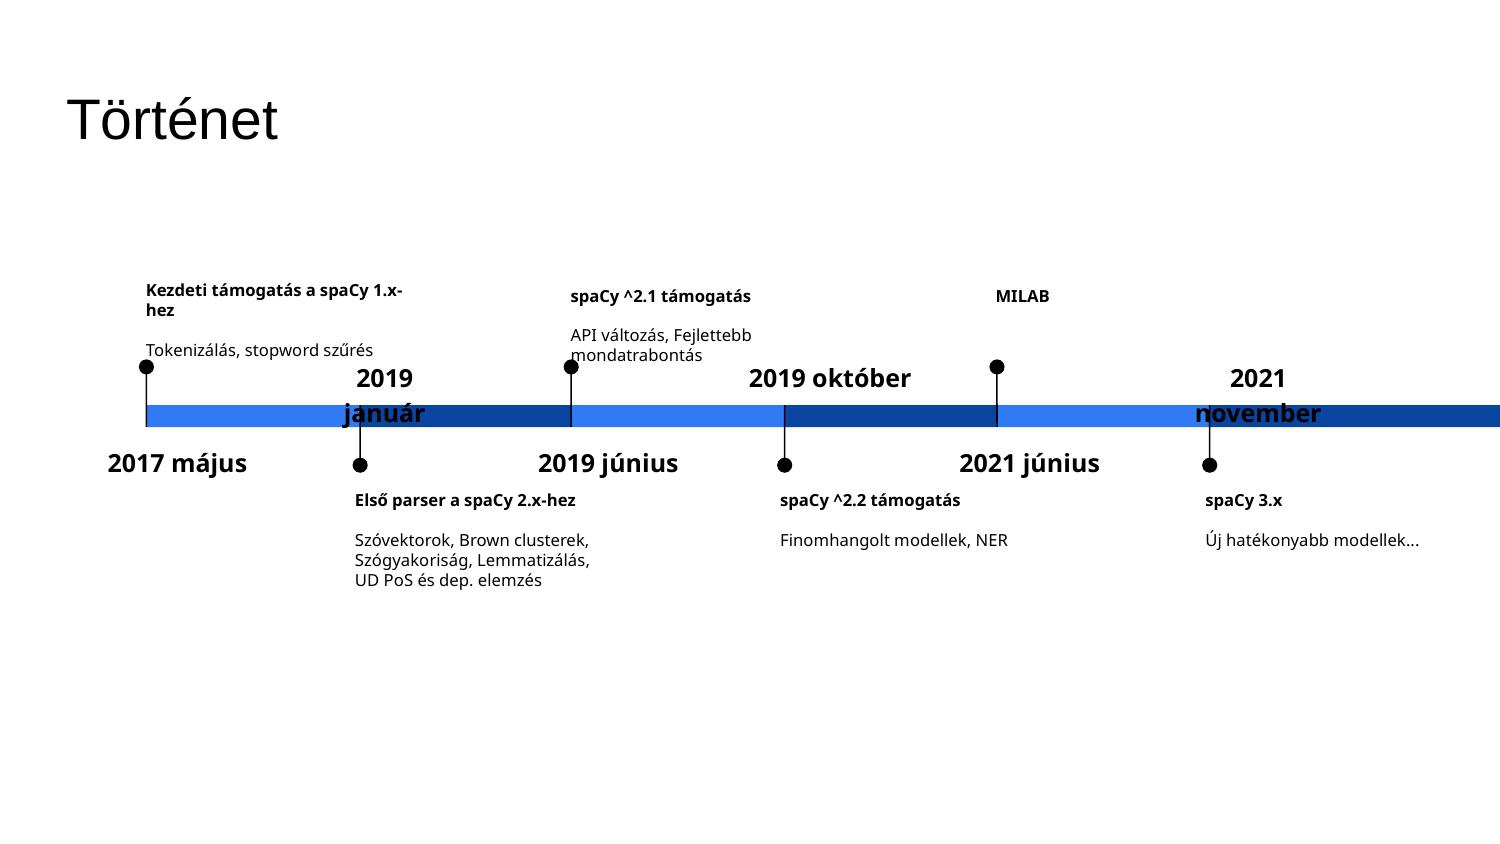

Történet
Kezdeti támogatás a spaCy 1.x-hez
Tokenizálás, stopword szűrés
2017 május
spaCy ^2.1 támogatás
API változás, Fejlettebb mondatrabontás
2019 június
MILAB
2021 június
2019 január
Első parser a spaCy 2.x-hez
Szóvektorok, Brown clusterek, Szógyakoriság, Lemmatizálás, UD PoS és dep. elemzés
2019 október
spaCy ^2.2 támogatás
Finomhangolt modellek, NER
2021 november
spaCy 3.x
Új hatékonyabb modellek...